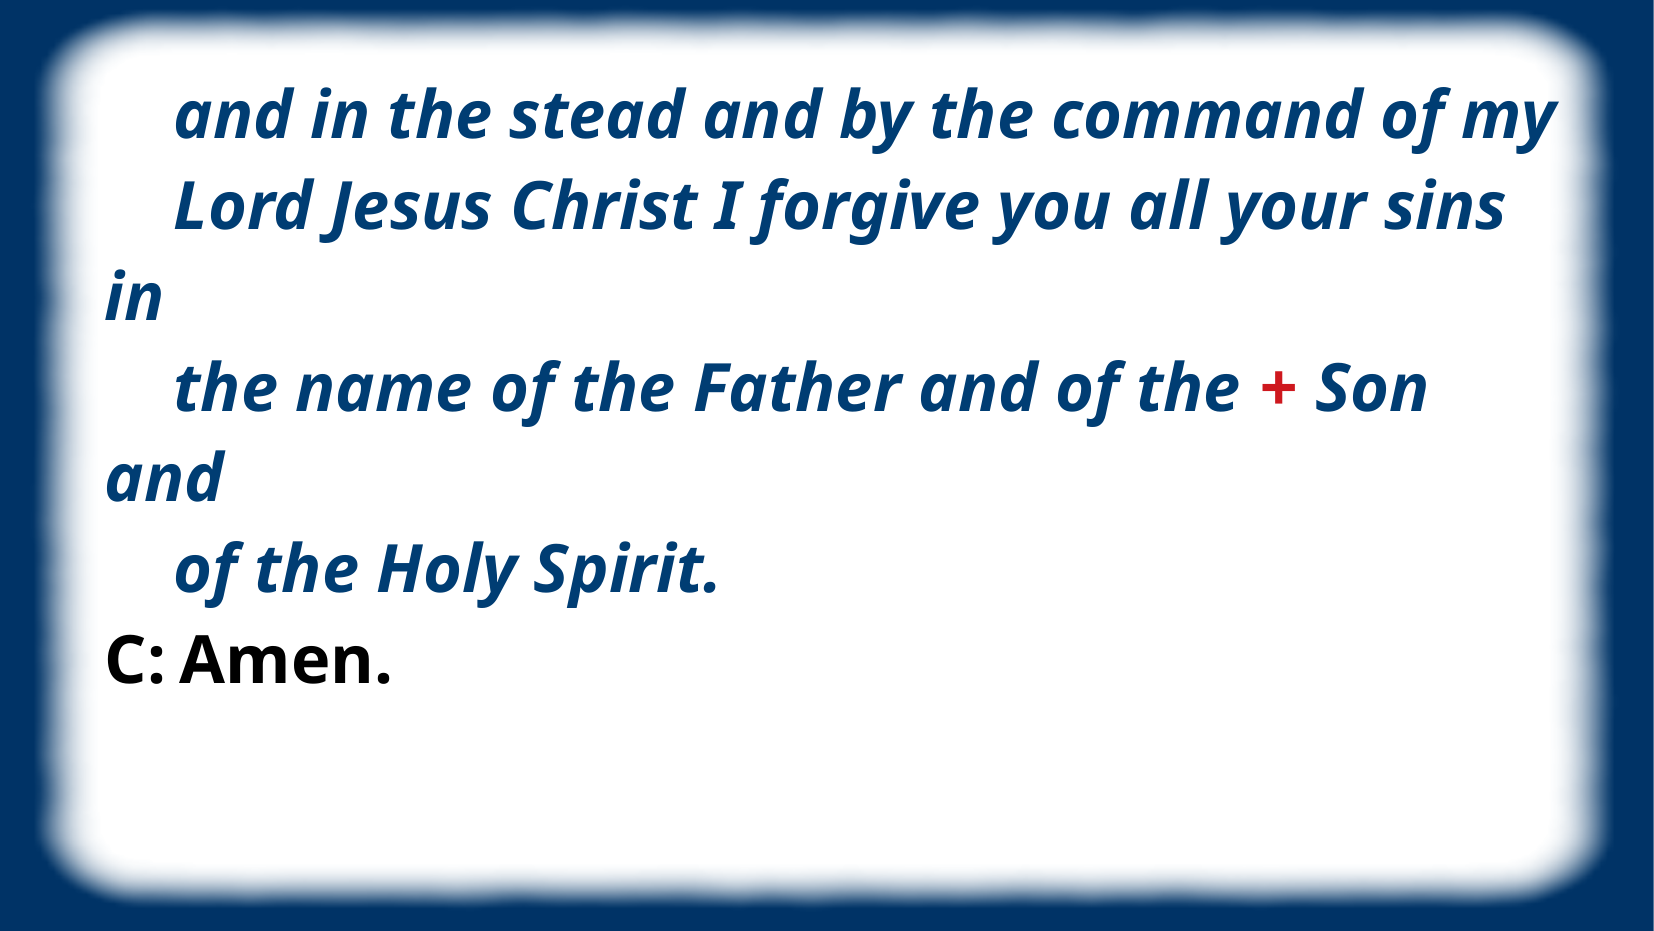

and in the stead and by the command of my
 Lord Jesus Christ I forgive you all your sins in
 the name of the Father and of the + Son and
 of the Holy Spirit.
C:	Amen.